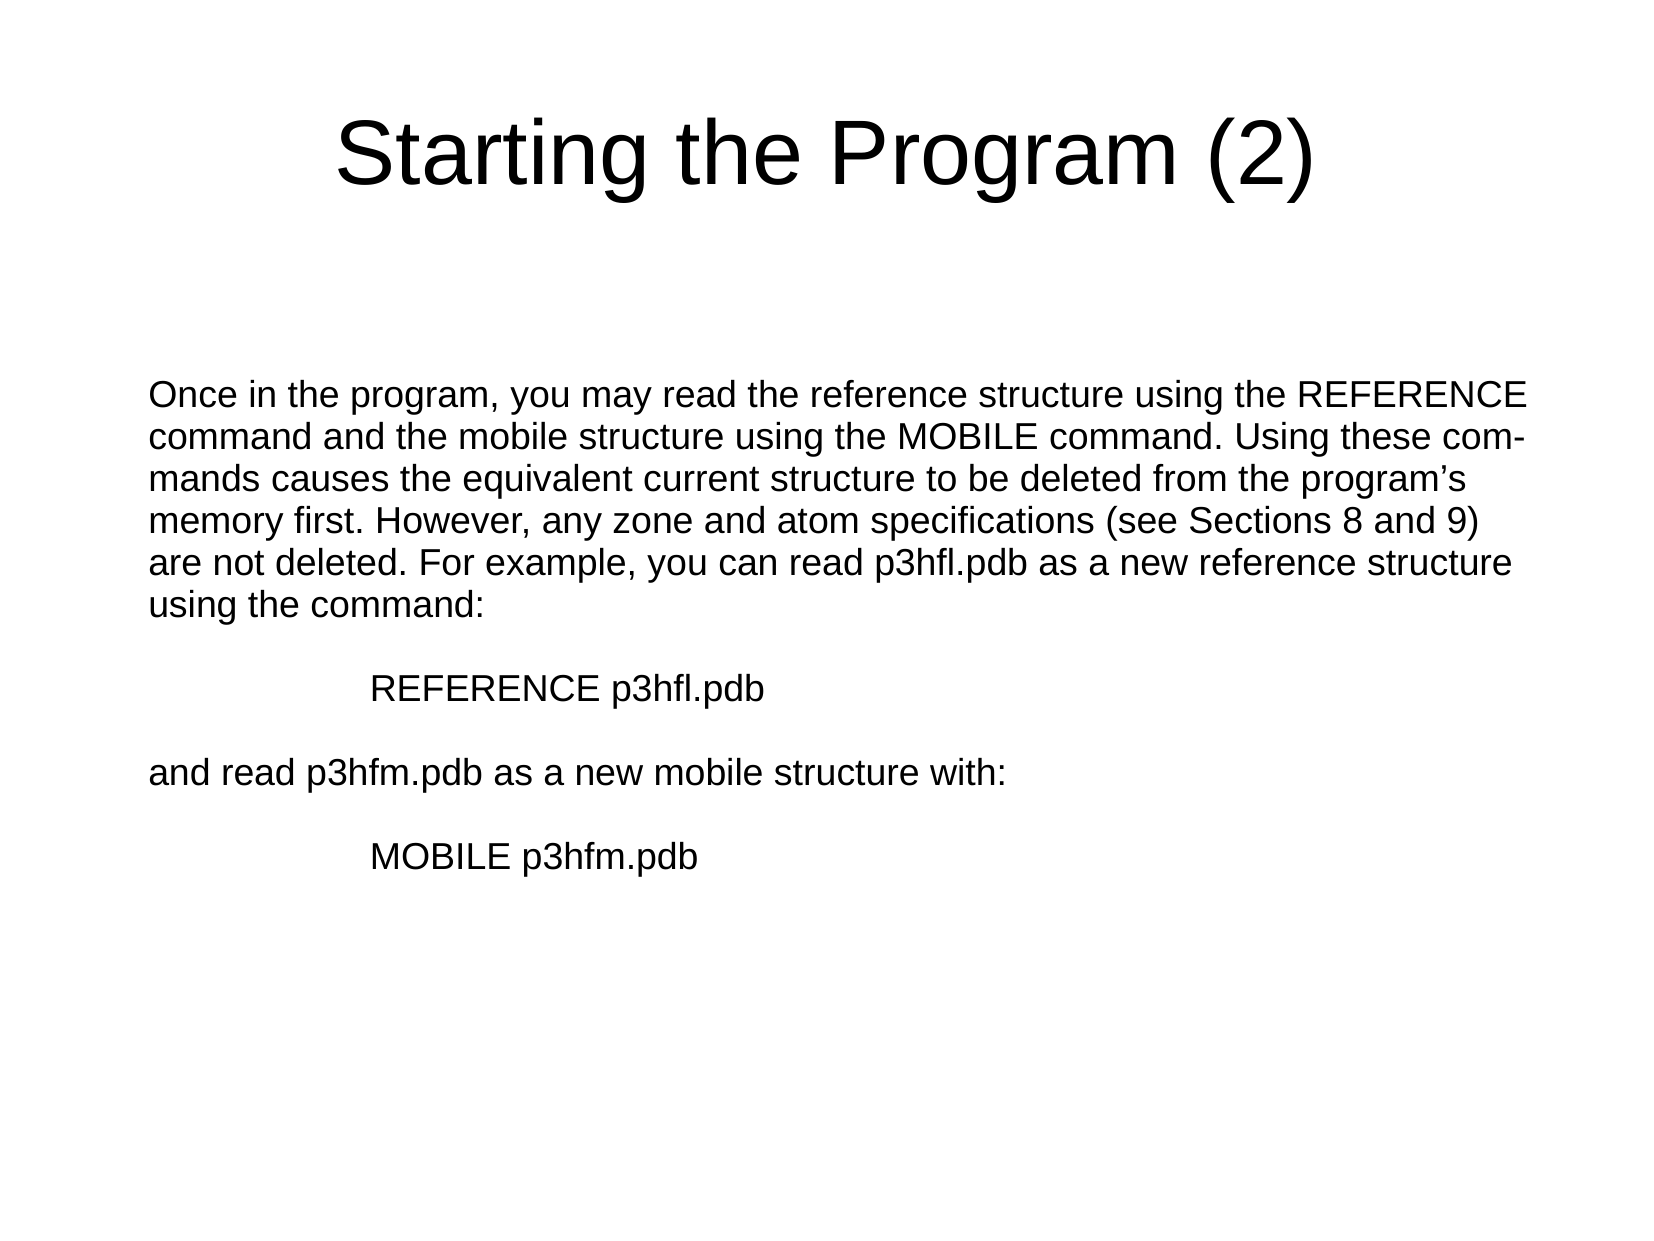

# Starting the Program (2)
Once in the program, you may read the reference structure using the REFERENCE
command and the mobile structure using the MOBILE command. Using these com-
mands causes the equivalent current structure to be deleted from the program’s
memory first. However, any zone and atom specifications (see Sections 8 and 9)
are not deleted. For example, you can read p3hfl.pdb as a new reference structure
using the command:
			REFERENCE p3hfl.pdb
and read p3hfm.pdb as a new mobile structure with:
			MOBILE p3hfm.pdb